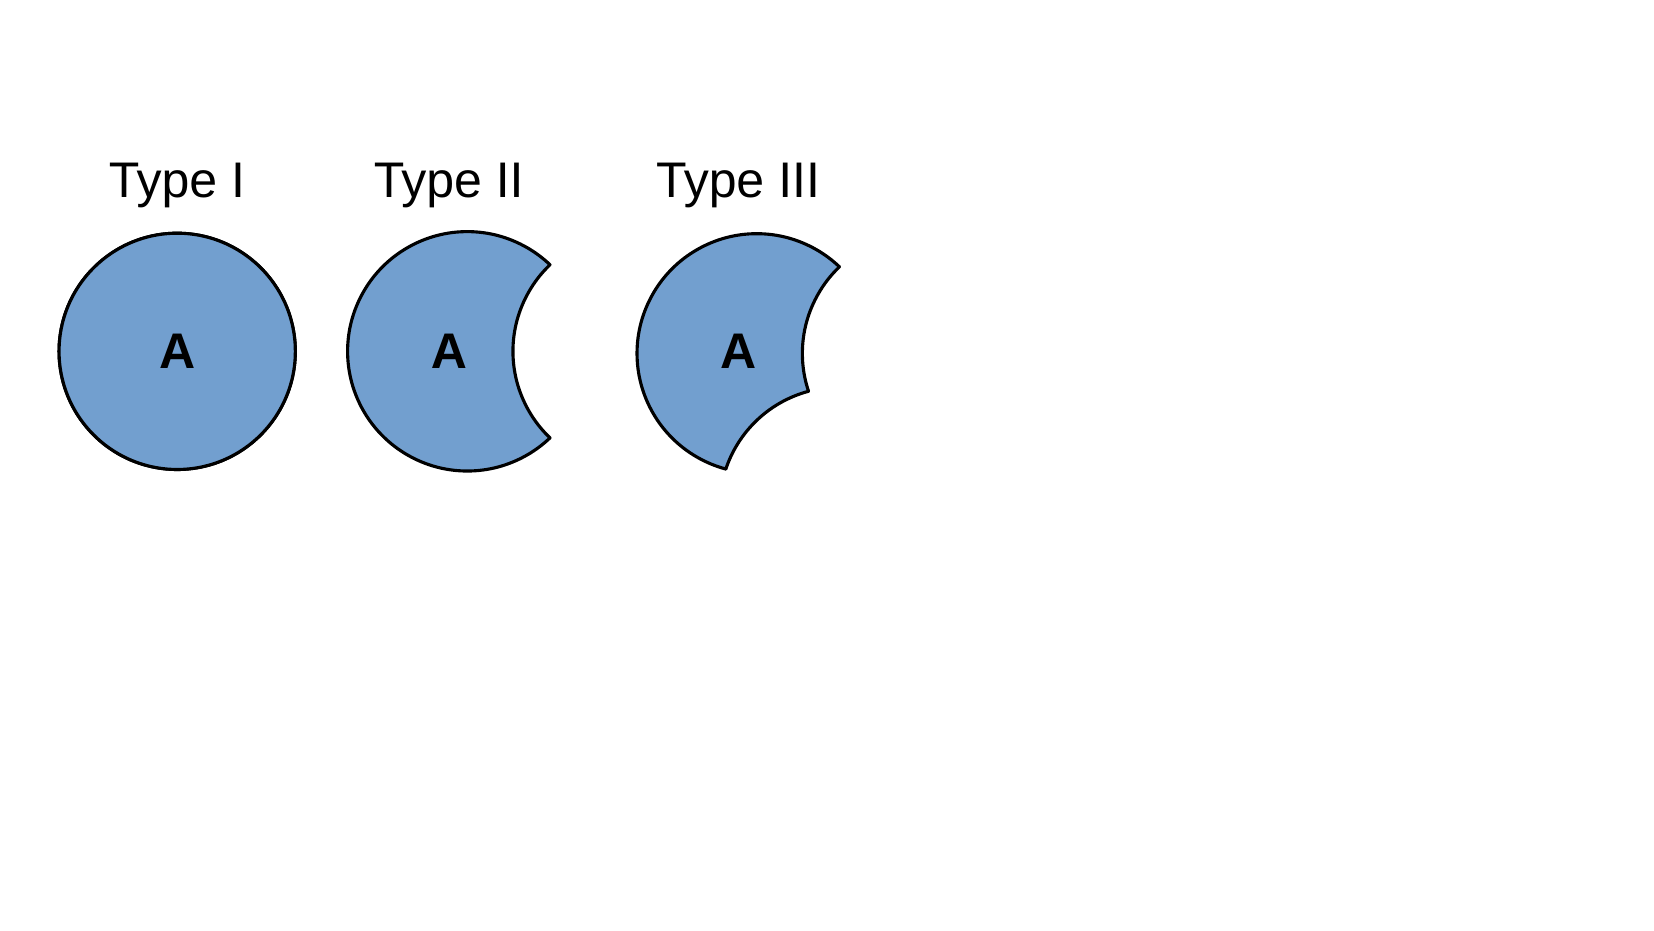

Type I
Type II
Type III
A
A
A
A